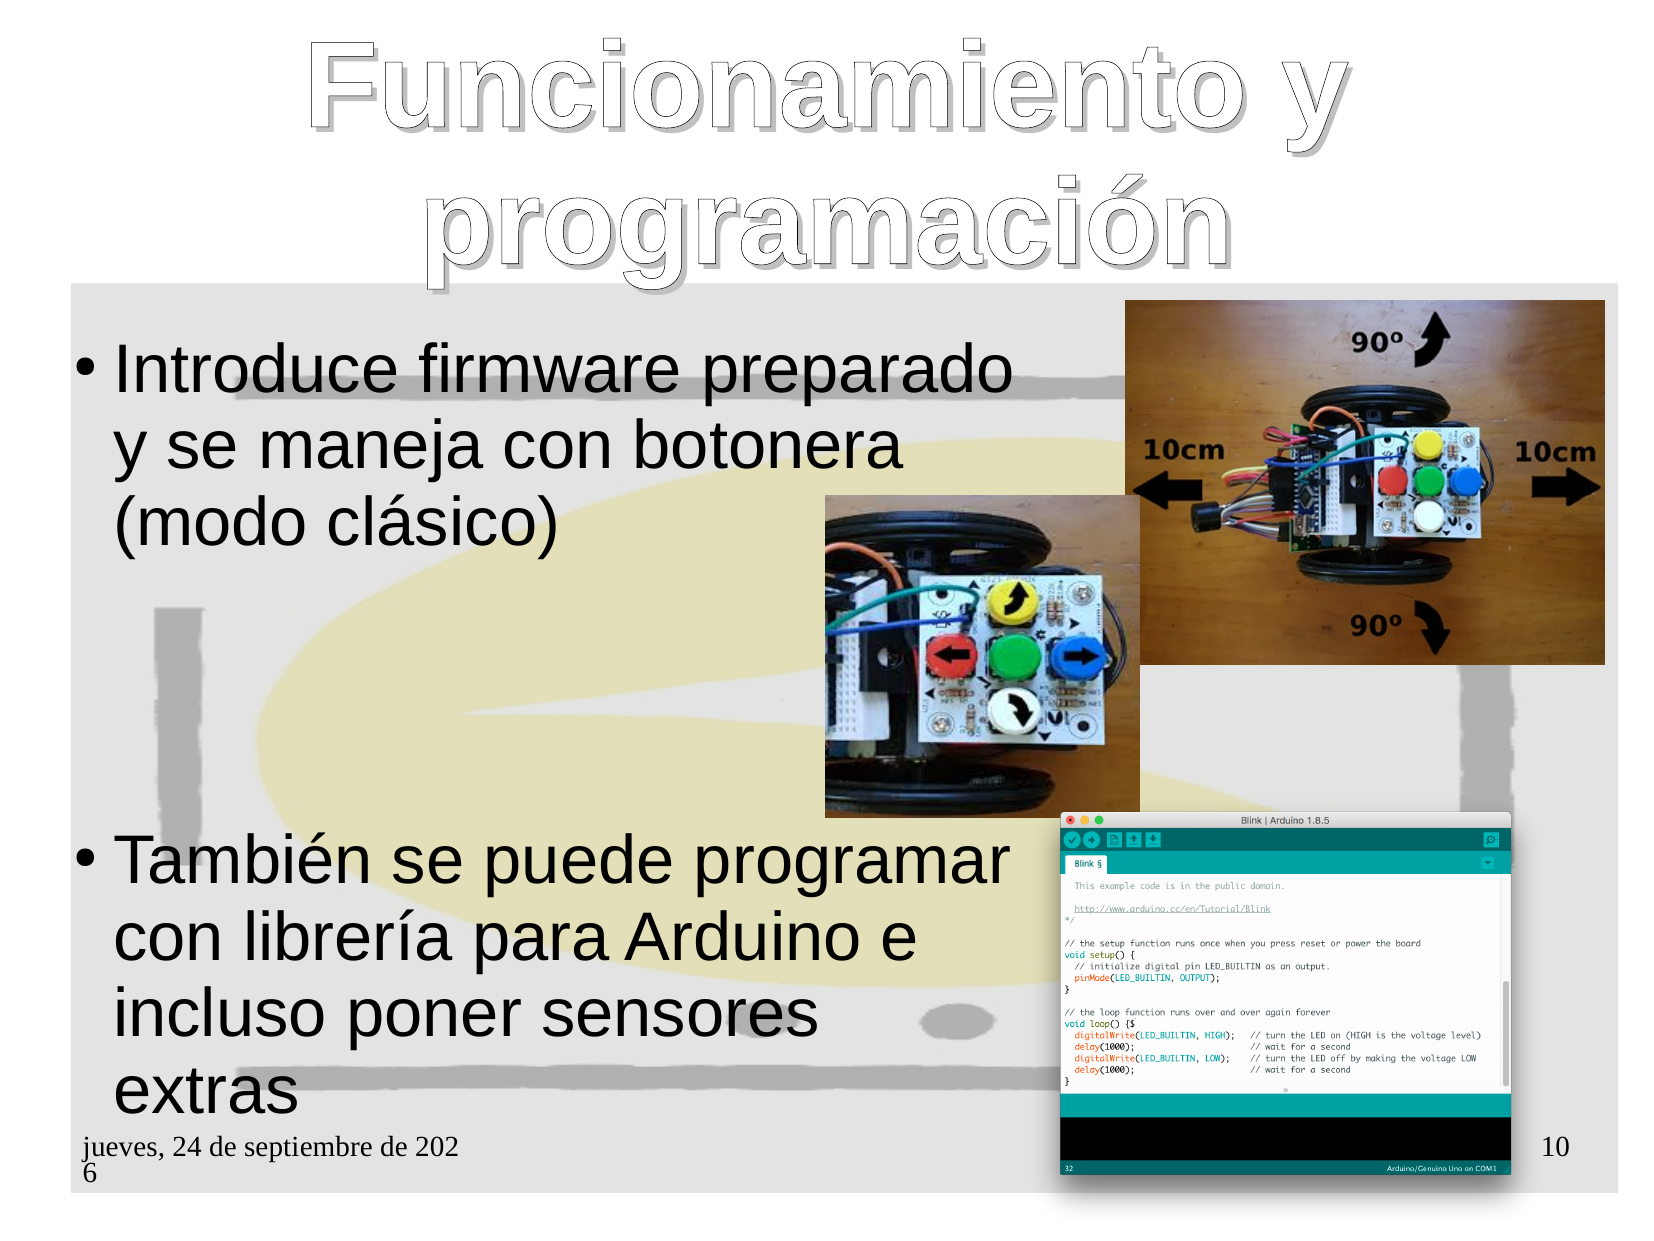

# Funcionamiento y programación
Introduce firmware preparado
y se maneja con botonera
(modo clásico)
También se puede programar con librería para Arduino e incluso poner sensores extras
10